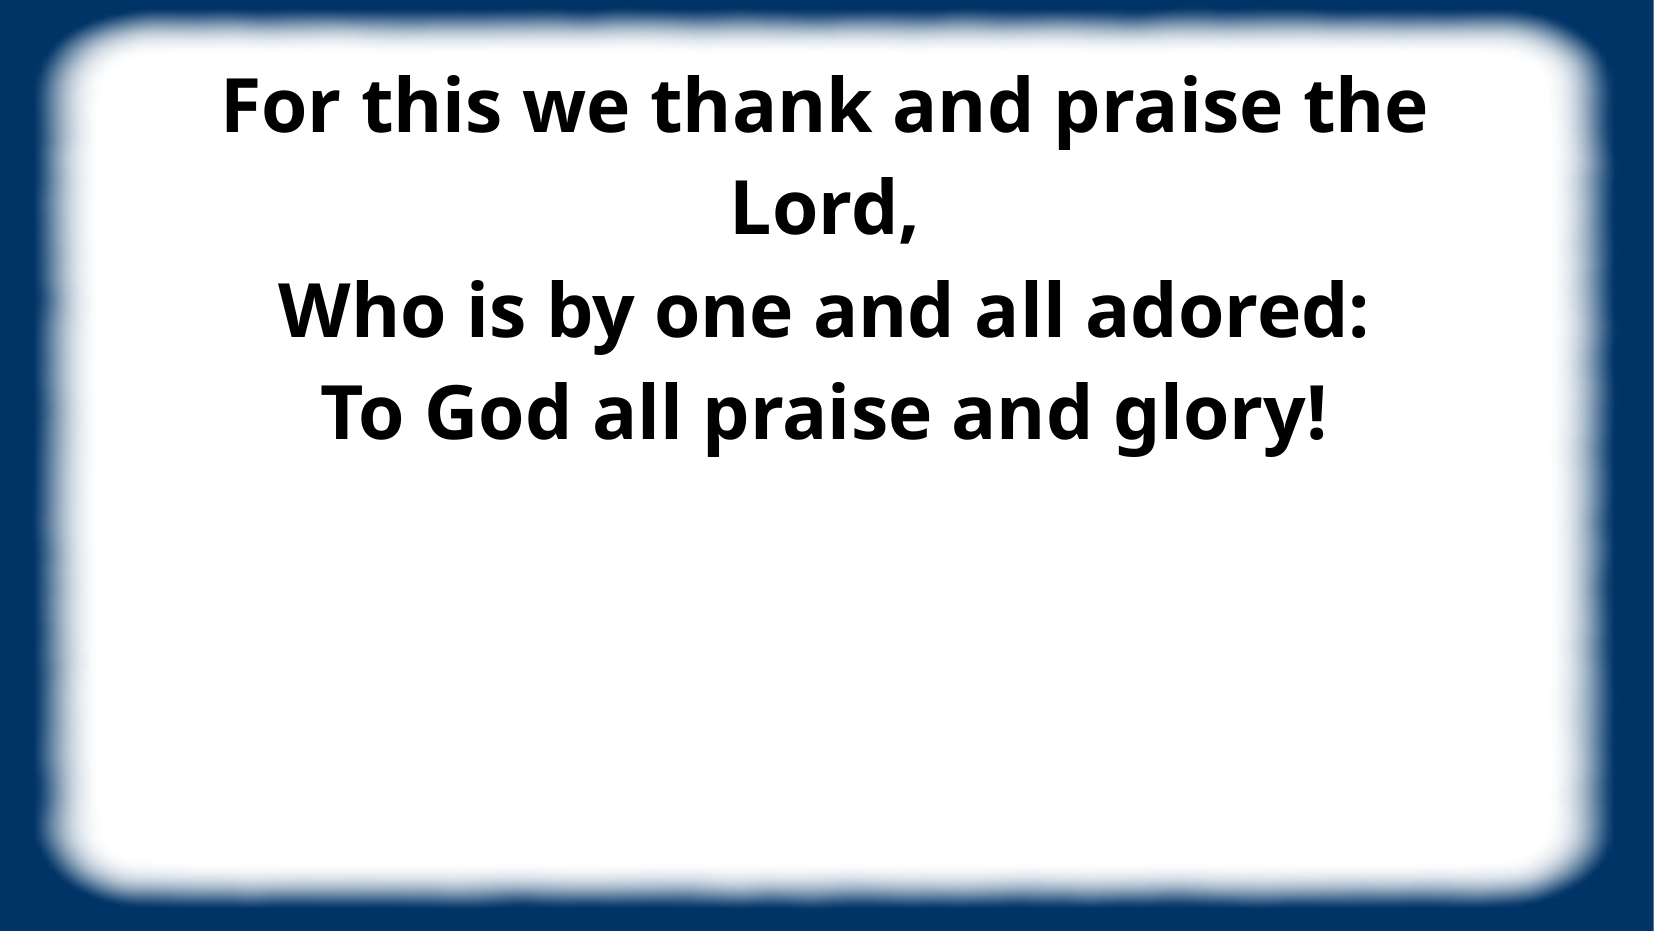

For this we thank and praise the Lord,
Who is by one and all adored:
To God all praise and glory!